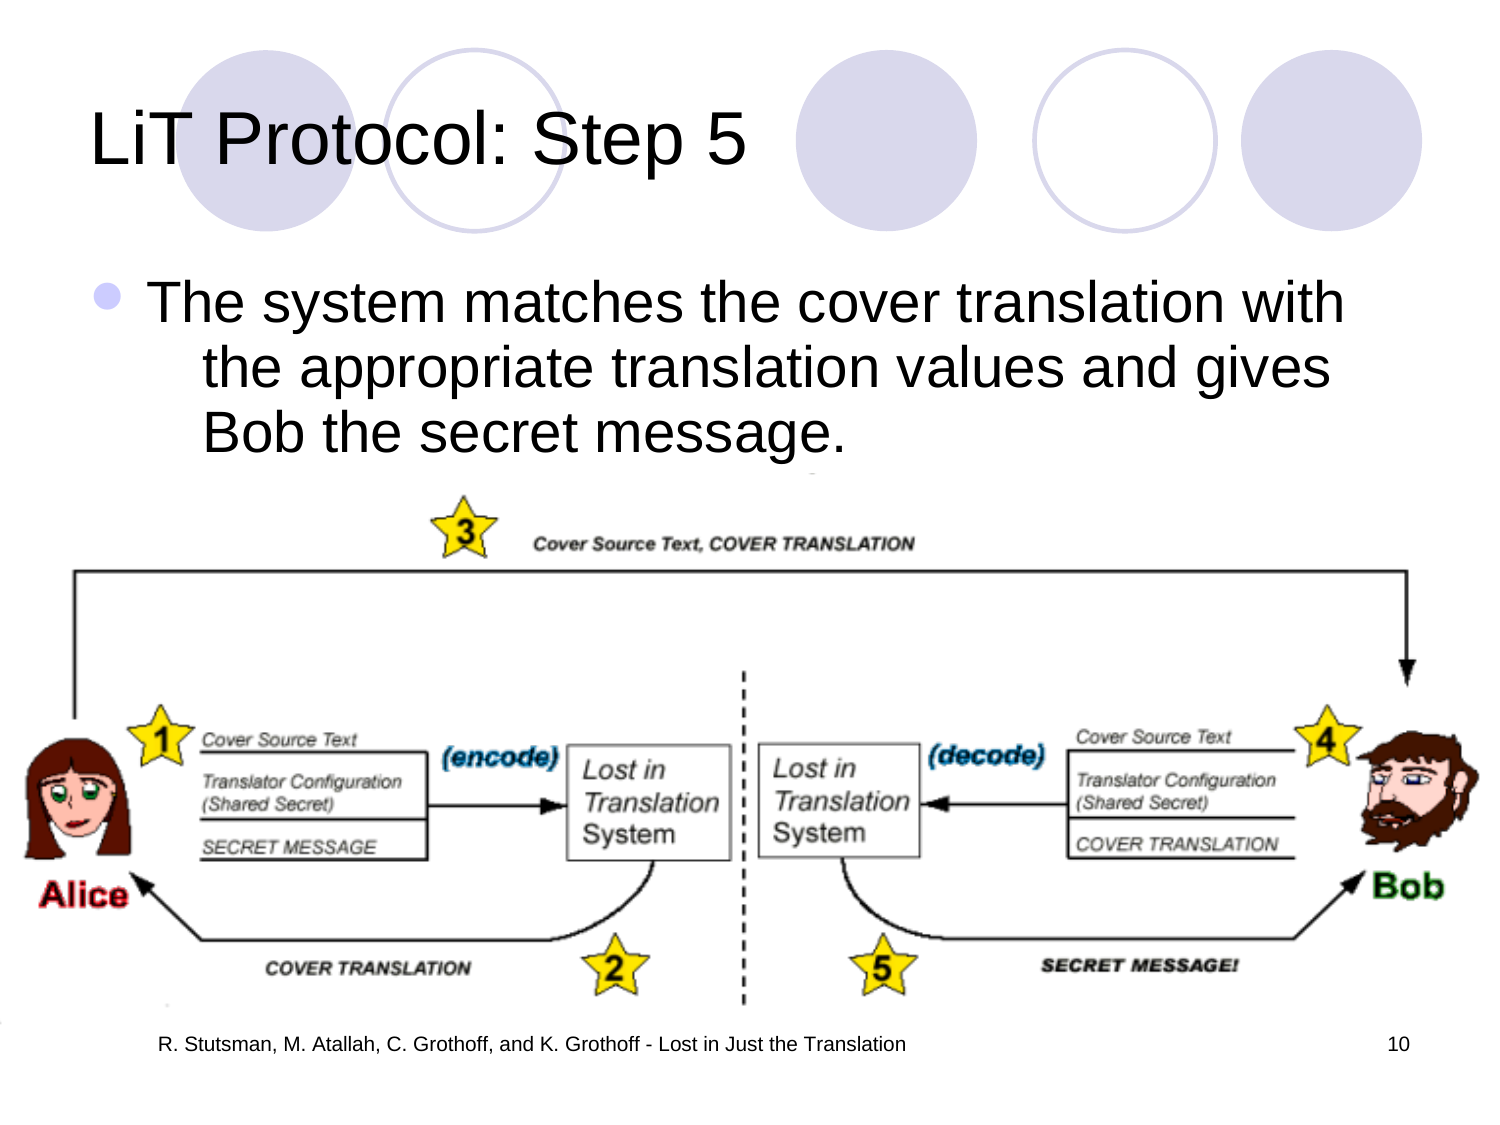

# LiT Protocol: Step 5
The system matches the cover translation with the appropriate translation values and gives Bob the secret message.
R. Stutsman, M. Atallah, C. Grothoff, and K. Grothoff - Lost in Just the Translation
10